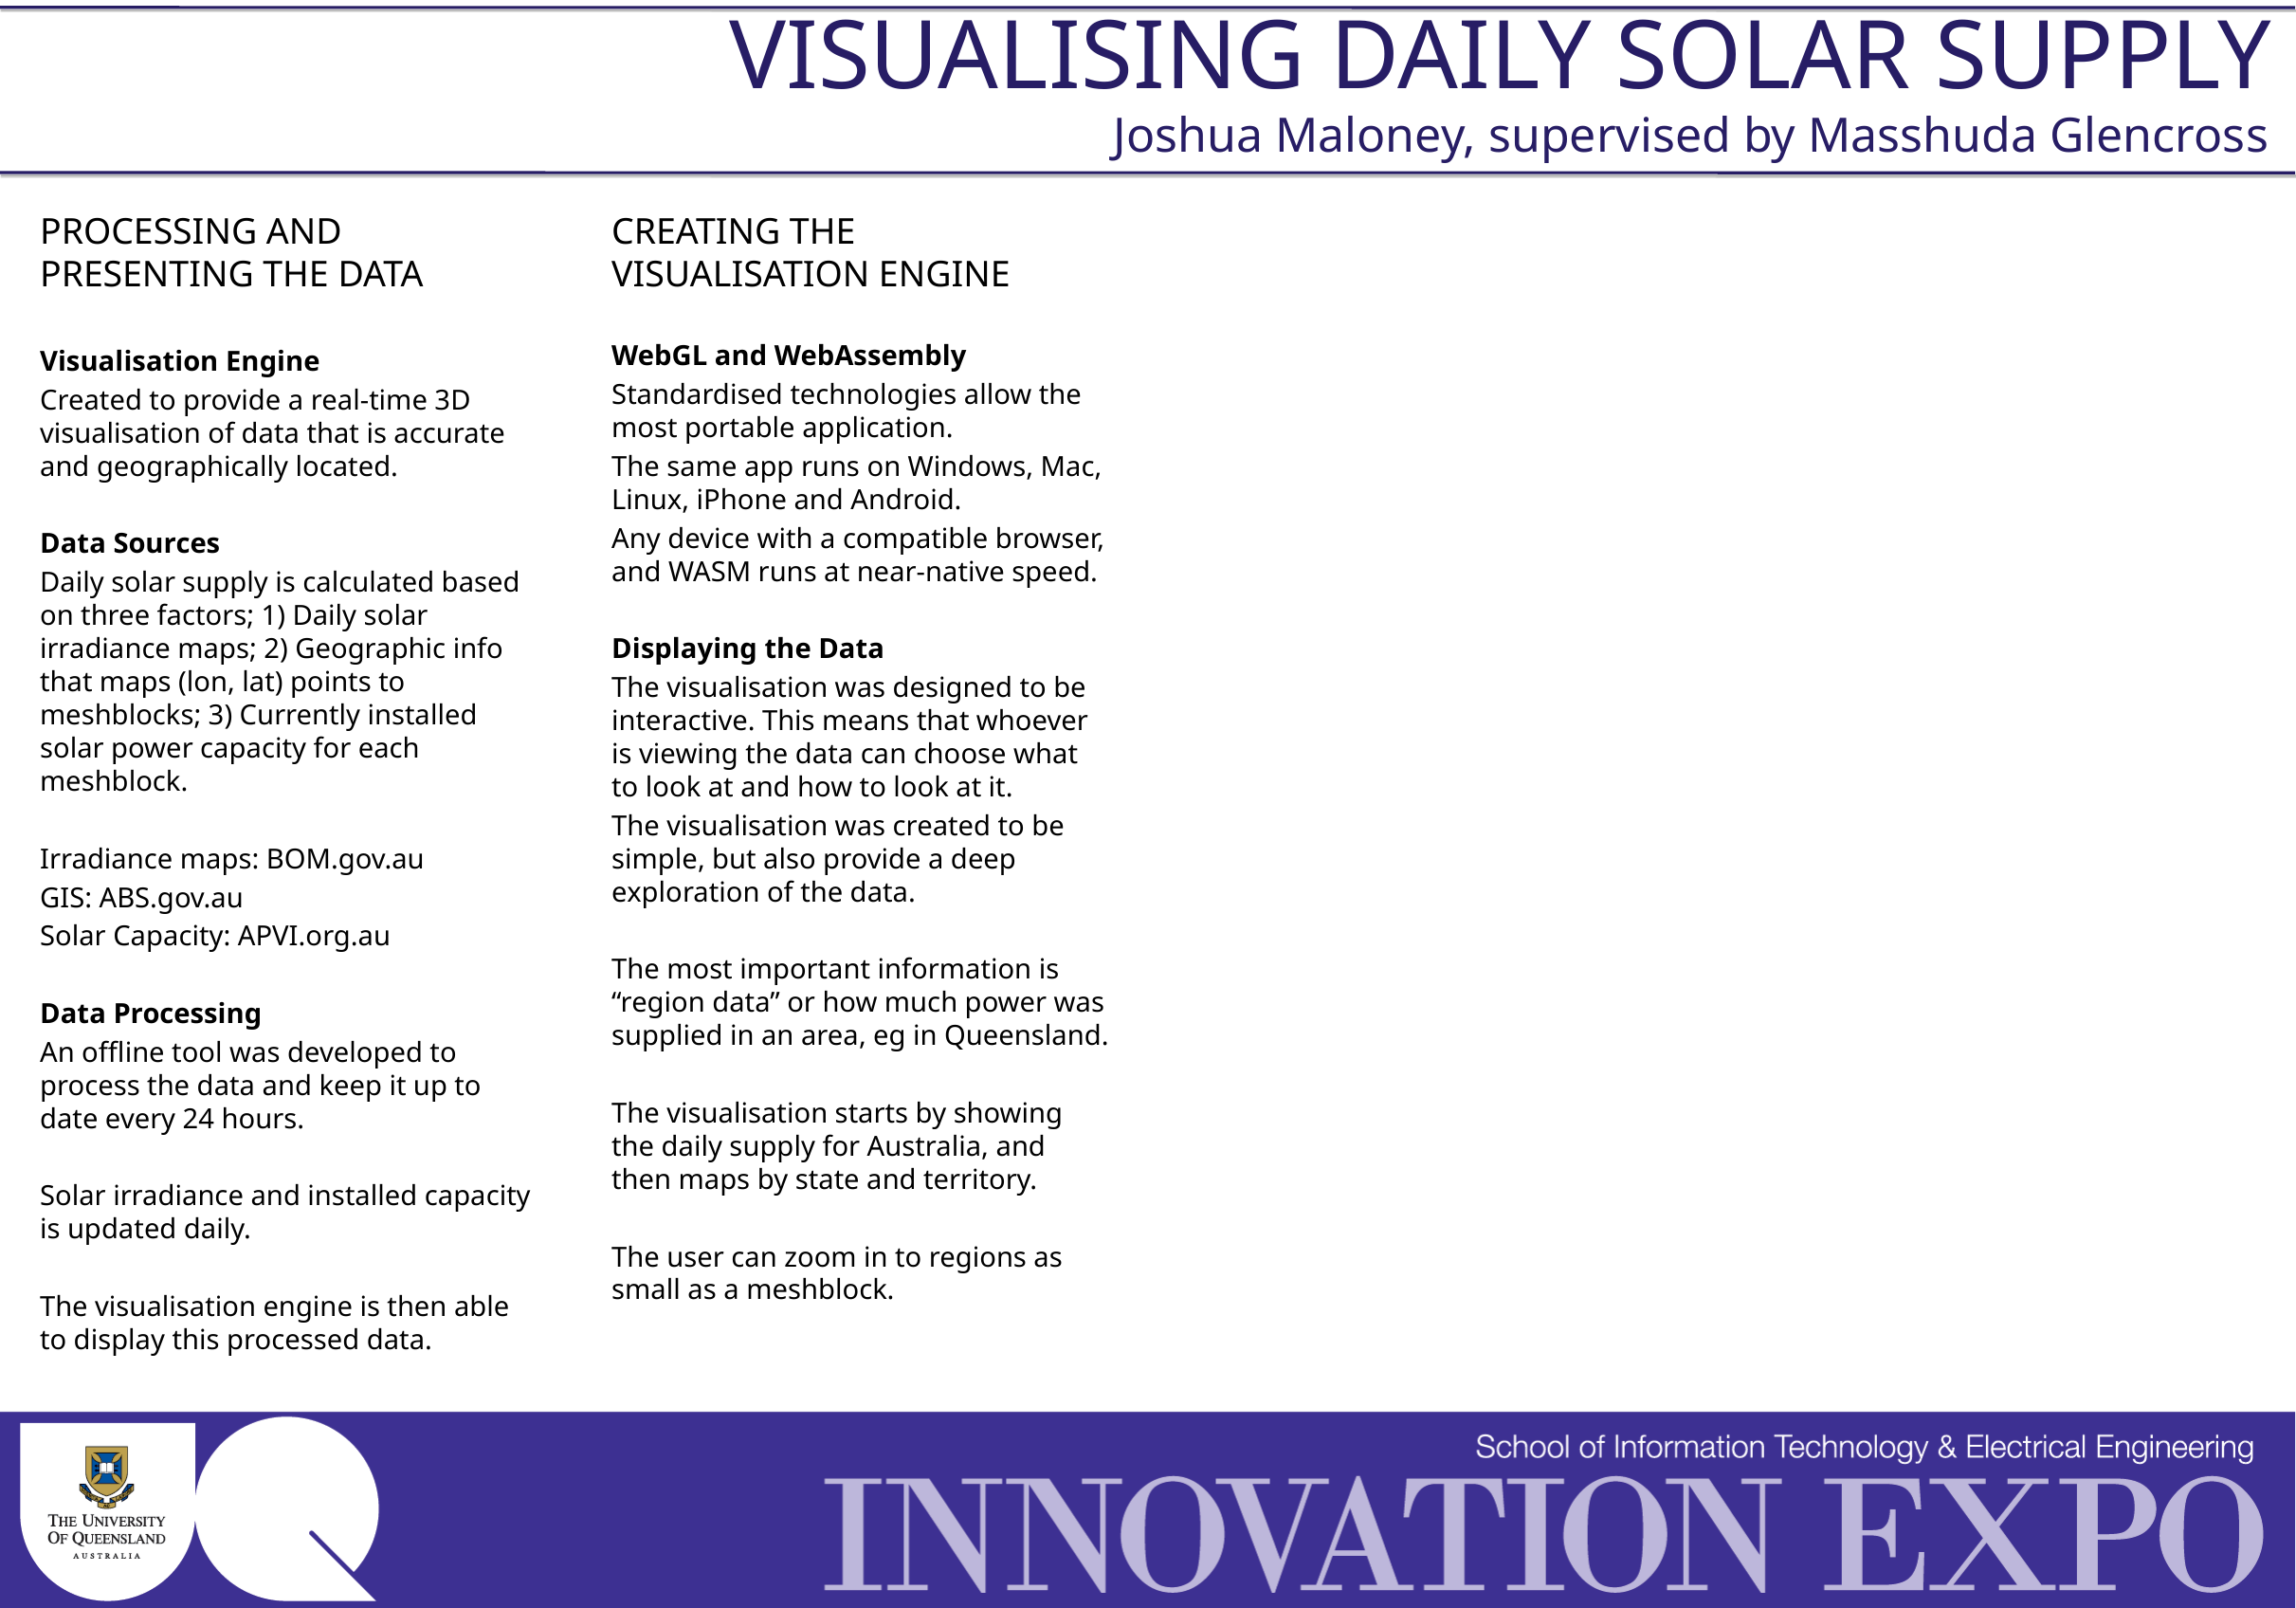

VISUALISING DAILY SOLAR SUPPLY
Joshua Maloney, supervised by Masshuda Glencross
# PROCESSING AND PRESENTING THE DATA
Visualisation Engine
Created to provide a real-time 3D visualisation of data that is accurate and geographically located.
Data Sources
Daily solar supply is calculated based on three factors; 1) Daily solar irradiance maps; 2) Geographic info that maps (lon, lat) points to meshblocks; 3) Currently installed solar power capacity for each meshblock.
Irradiance maps: BOM.gov.au
GIS: ABS.gov.au
Solar Capacity: APVI.org.au
Data Processing
An offline tool was developed to process the data and keep it up to date every 24 hours.
Solar irradiance and installed capacity is updated daily.
The visualisation engine is then able to display this processed data.
CREATING THE VISUALISATION ENGINE
WebGL and WebAssembly
Standardised technologies allow the most portable application.
The same app runs on Windows, Mac, Linux, iPhone and Android.
Any device with a compatible browser, and WASM runs at near-native speed.
Displaying the Data
The visualisation was designed to be interactive. This means that whoever is viewing the data can choose what to look at and how to look at it.
The visualisation was created to be simple, but also provide a deep exploration of the data.
The most important information is “region data” or how much power was supplied in an area, eg in Queensland.
The visualisation starts by showing the daily supply for Australia, and then maps by state and territory.
The user can zoom in to regions as small as a meshblock.